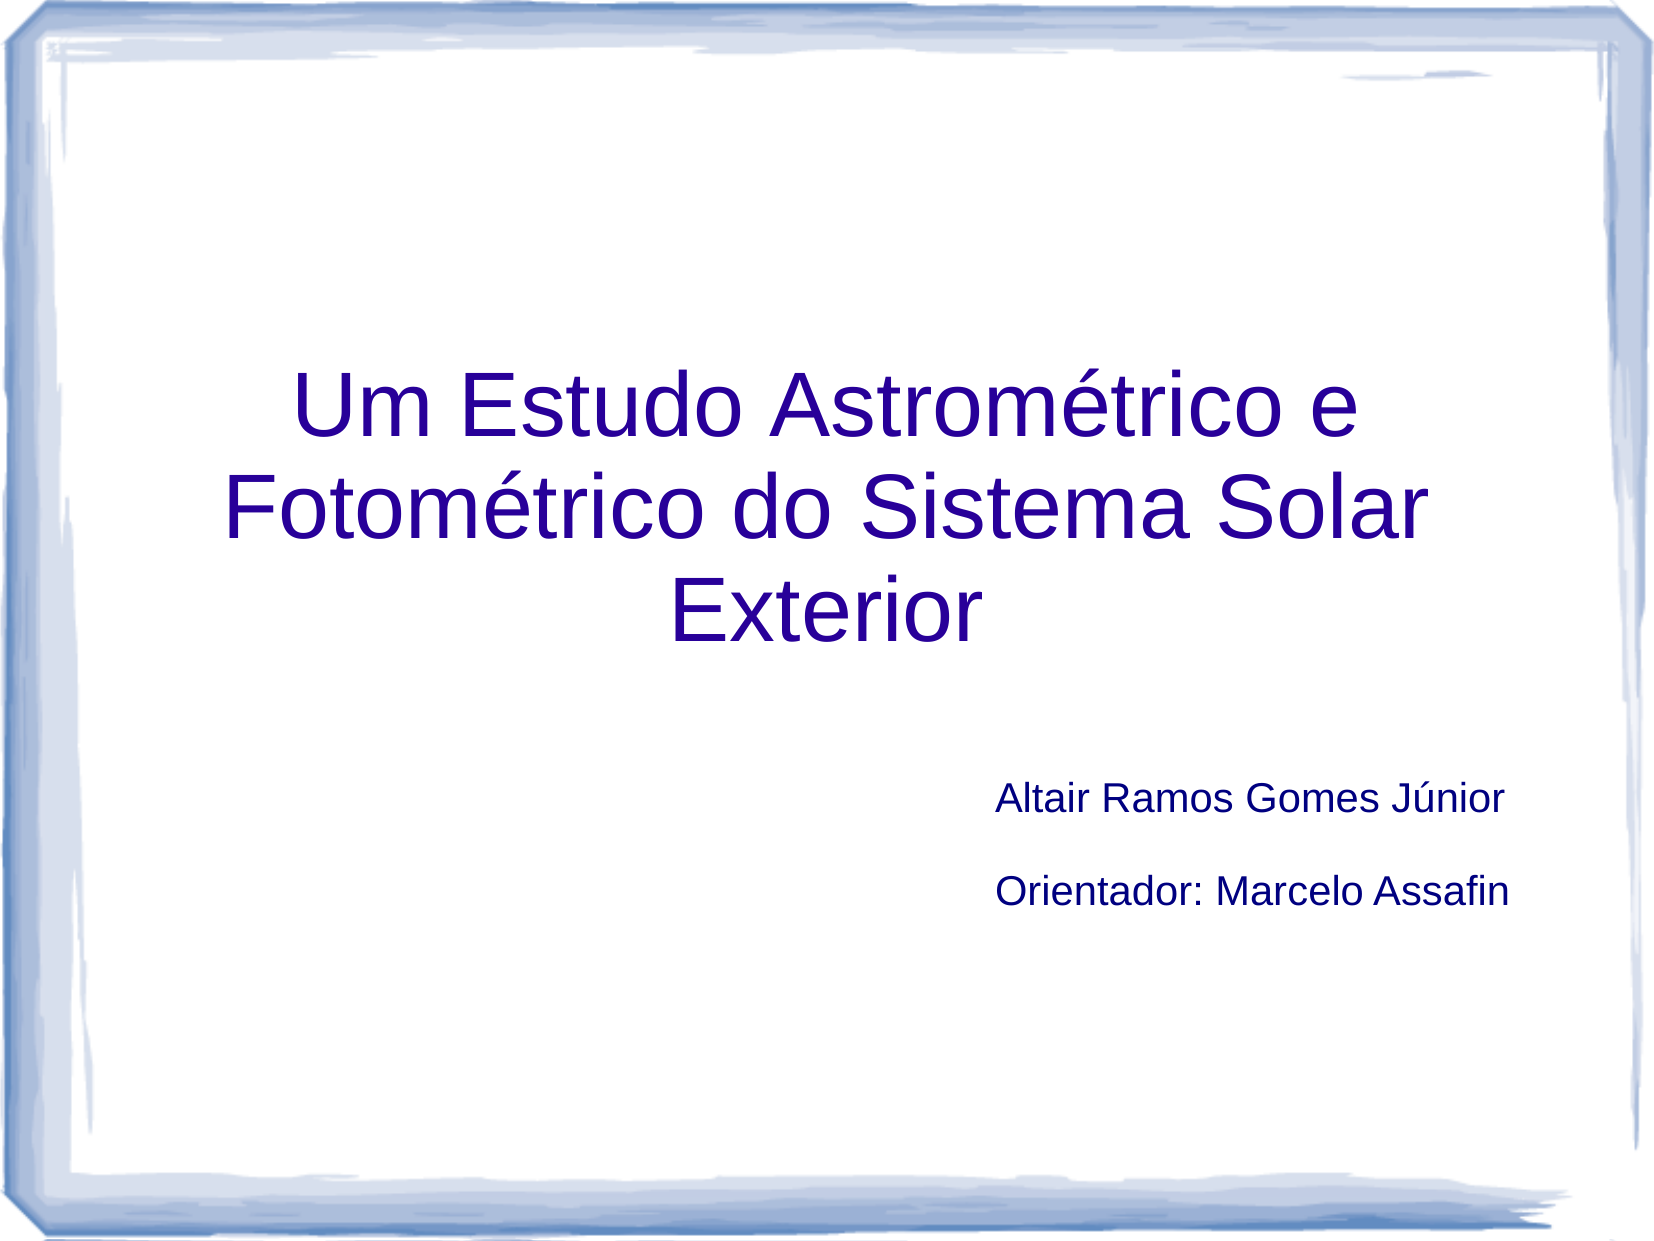

# Um Estudo Astrométrico e Fotométrico do Sistema Solar Exterior
Altair Ramos Gomes Júnior
Orientador: Marcelo Assafin